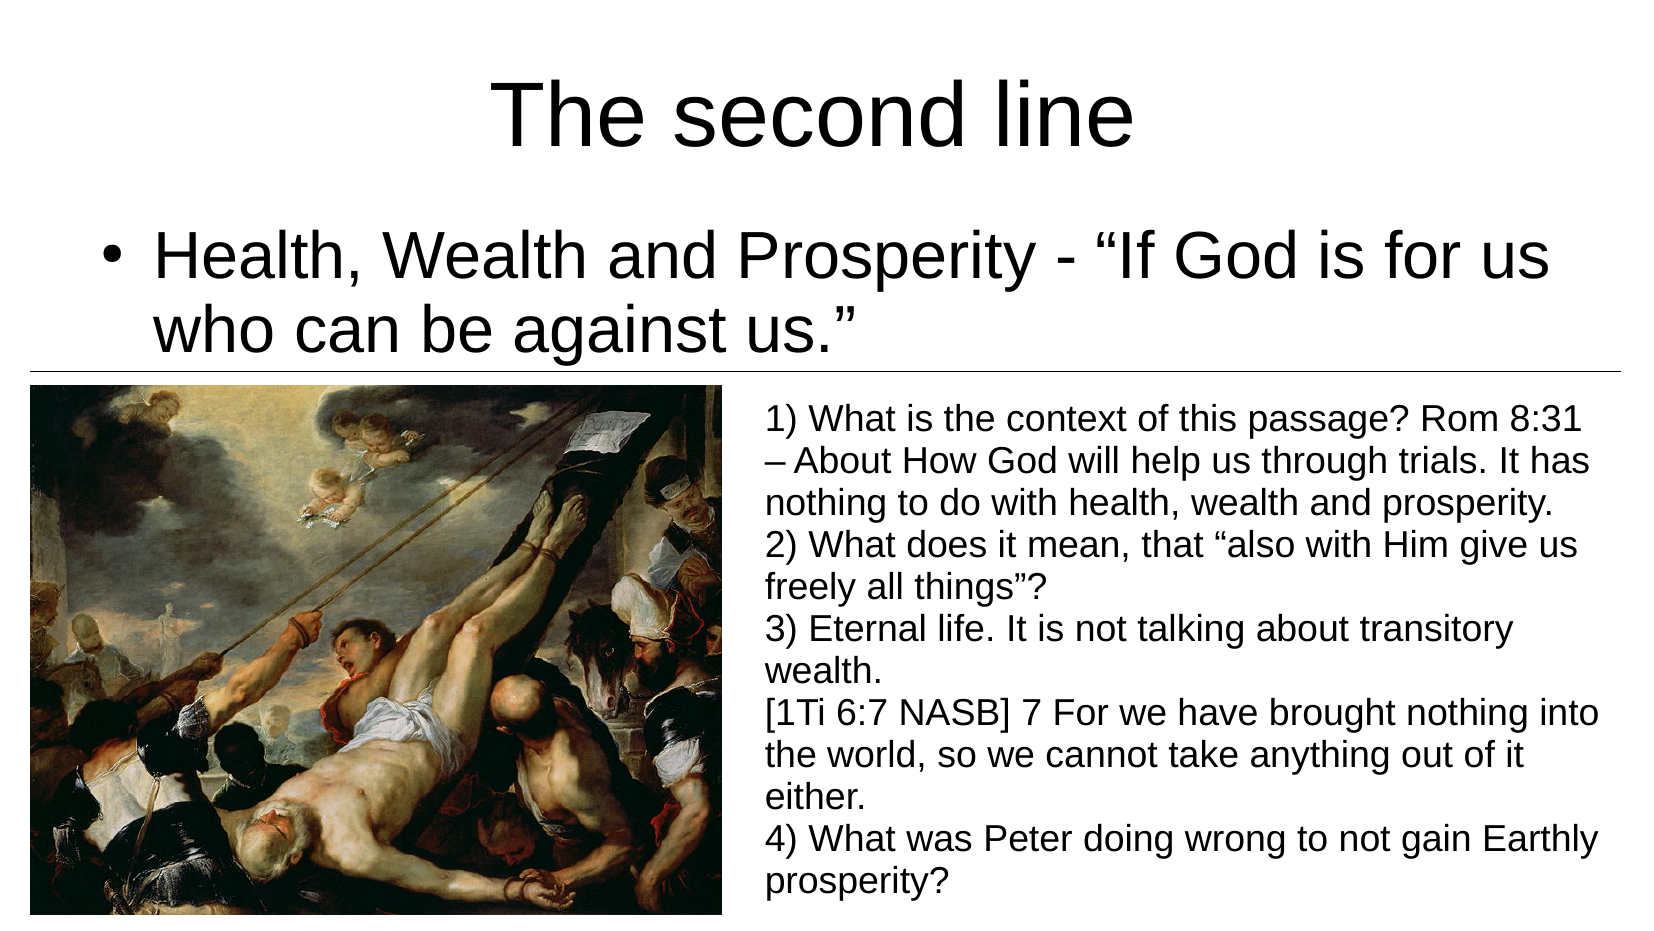

# The second line
Health, Wealth and Prosperity - “If God is for us who can be against us.”
1) What is the context of this passage? Rom 8:31 – About How God will help us through trials. It has nothing to do with health, wealth and prosperity.
2) What does it mean, that “also with Him give us freely all things”?
3) Eternal life. It is not talking about transitory wealth.
[1Ti 6:7 NASB] 7 For we have brought nothing into the world, so we cannot take anything out of it either.
4) What was Peter doing wrong to not gain Earthly prosperity?